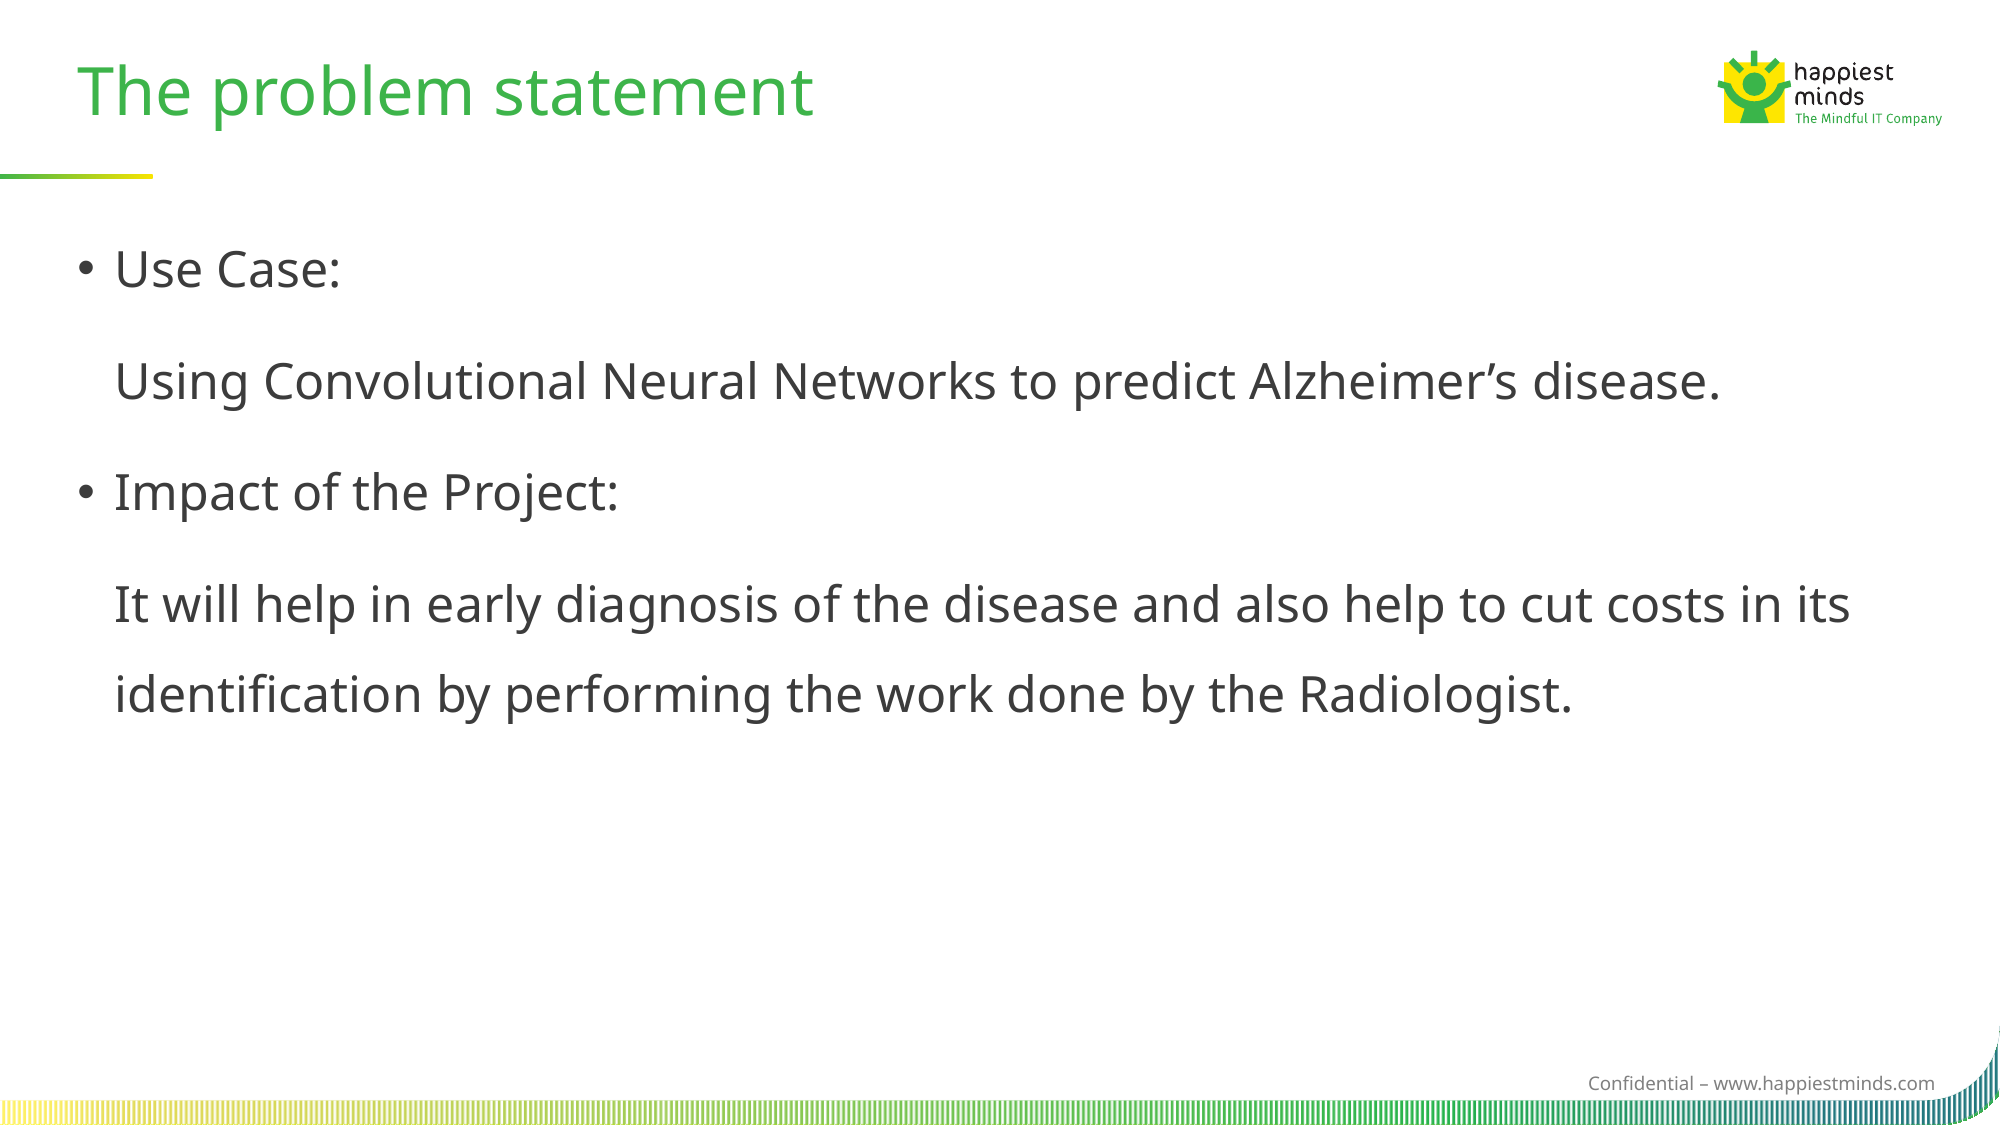

# The problem statement
Use Case:
Using Convolutional Neural Networks to predict Alzheimer’s disease.
Impact of the Project:
It will help in early diagnosis of the disease and also help to cut costs in its identification by performing the work done by the Radiologist.